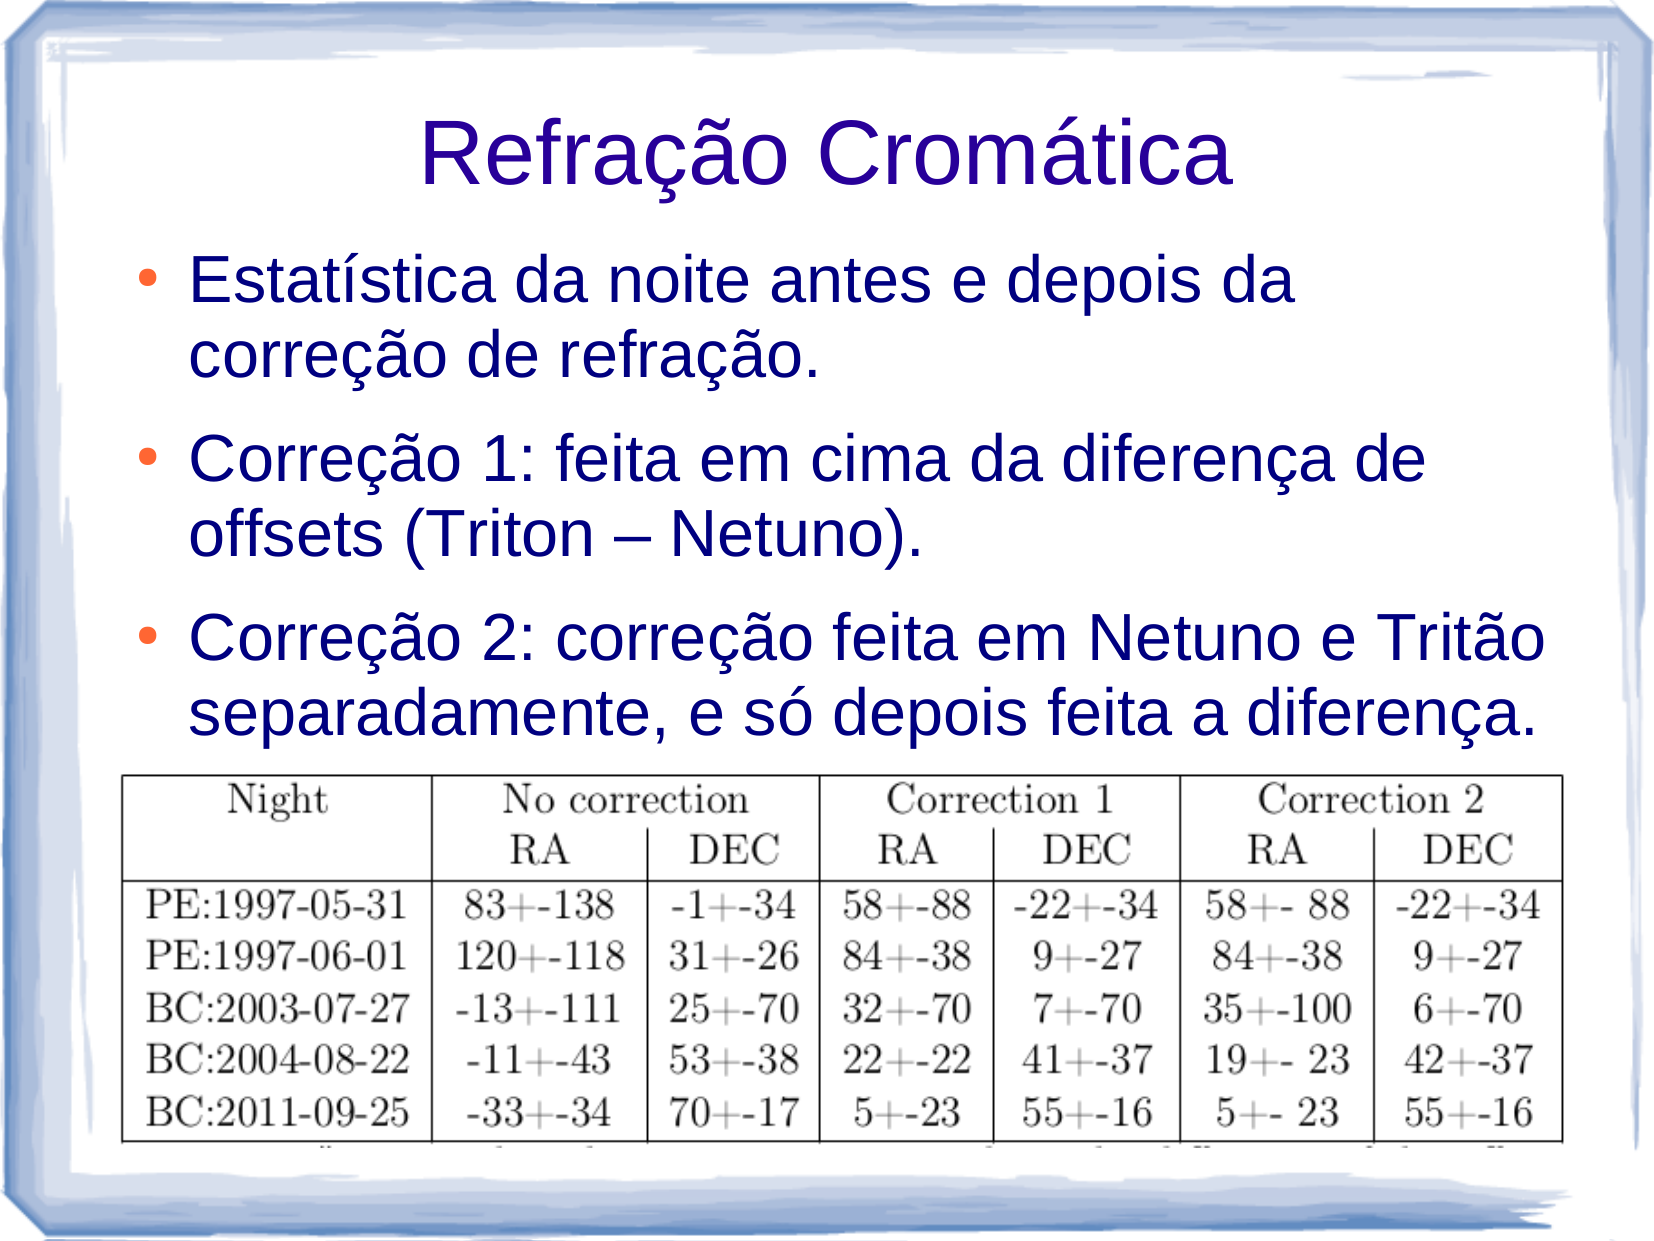

# Refração Cromática
Estatística da noite antes e depois da correção de refração.
Correção 1: feita em cima da diferença de offsets (Triton – Netuno).
Correção 2: correção feita em Netuno e Tritão separadamente, e só depois feita a diferença.